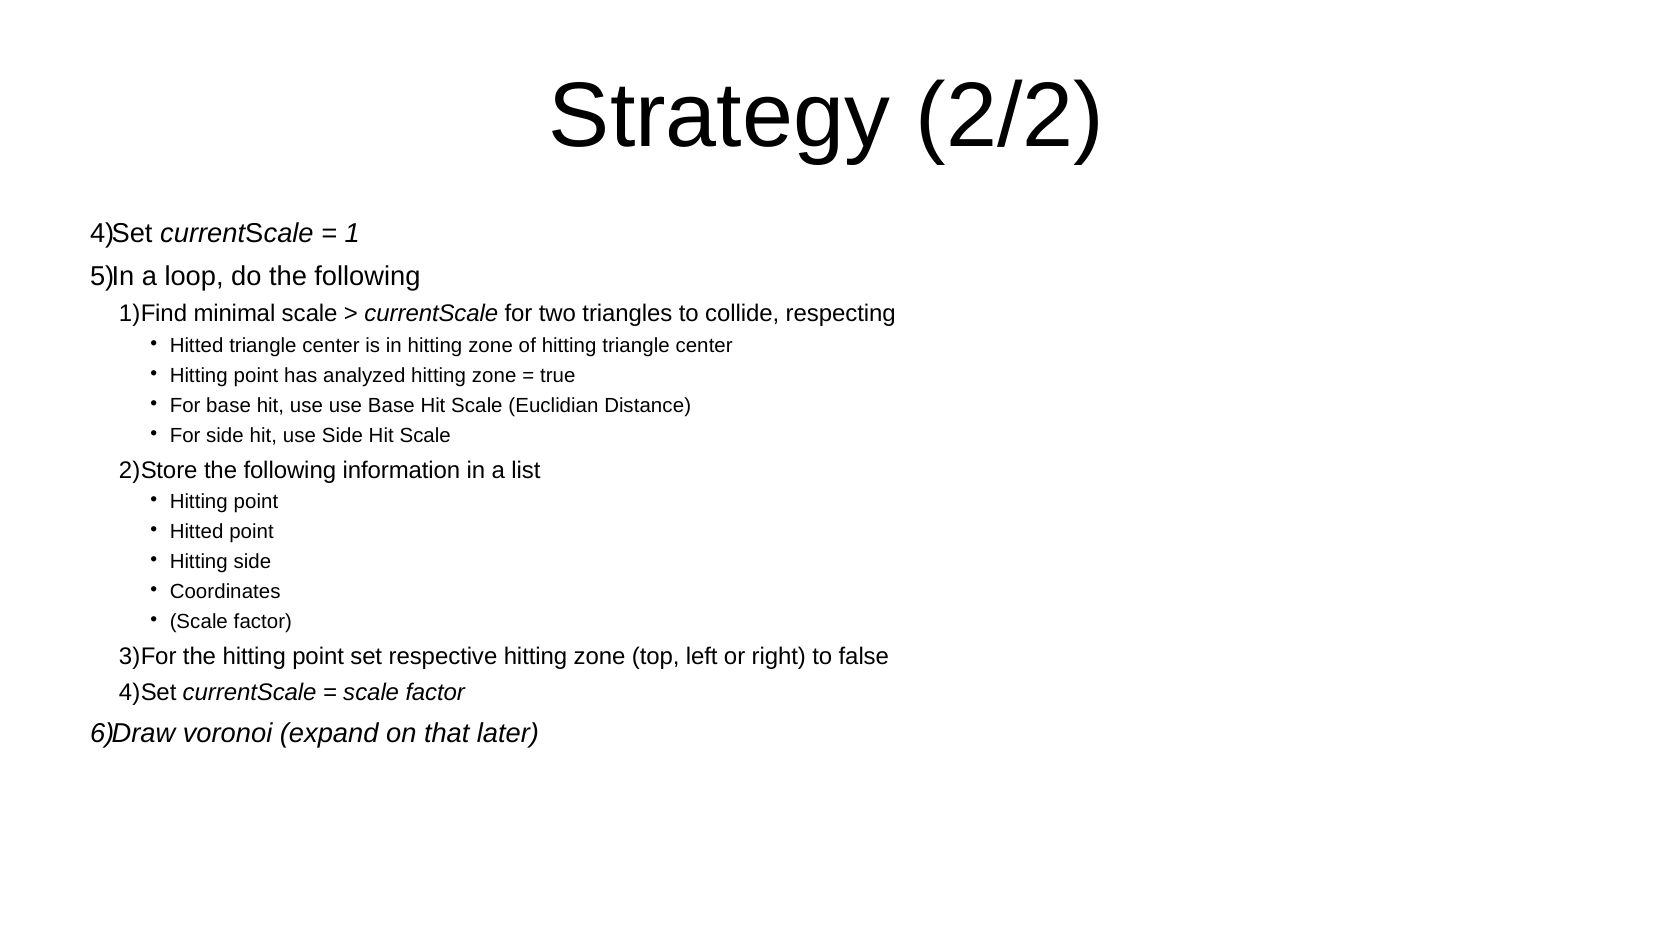

# Strategy (2/2)
Set currentScale = 1
In a loop, do the following
Find minimal scale > currentScale for two triangles to collide, respecting
Hitted triangle center is in hitting zone of hitting triangle center
Hitting point has analyzed hitting zone = true
For base hit, use use Base Hit Scale (Euclidian Distance)
For side hit, use Side Hit Scale
Store the following information in a list
Hitting point
Hitted point
Hitting side
Coordinates
(Scale factor)
For the hitting point set respective hitting zone (top, left or right) to false
Set currentScale = scale factor
Draw voronoi (expand on that later)